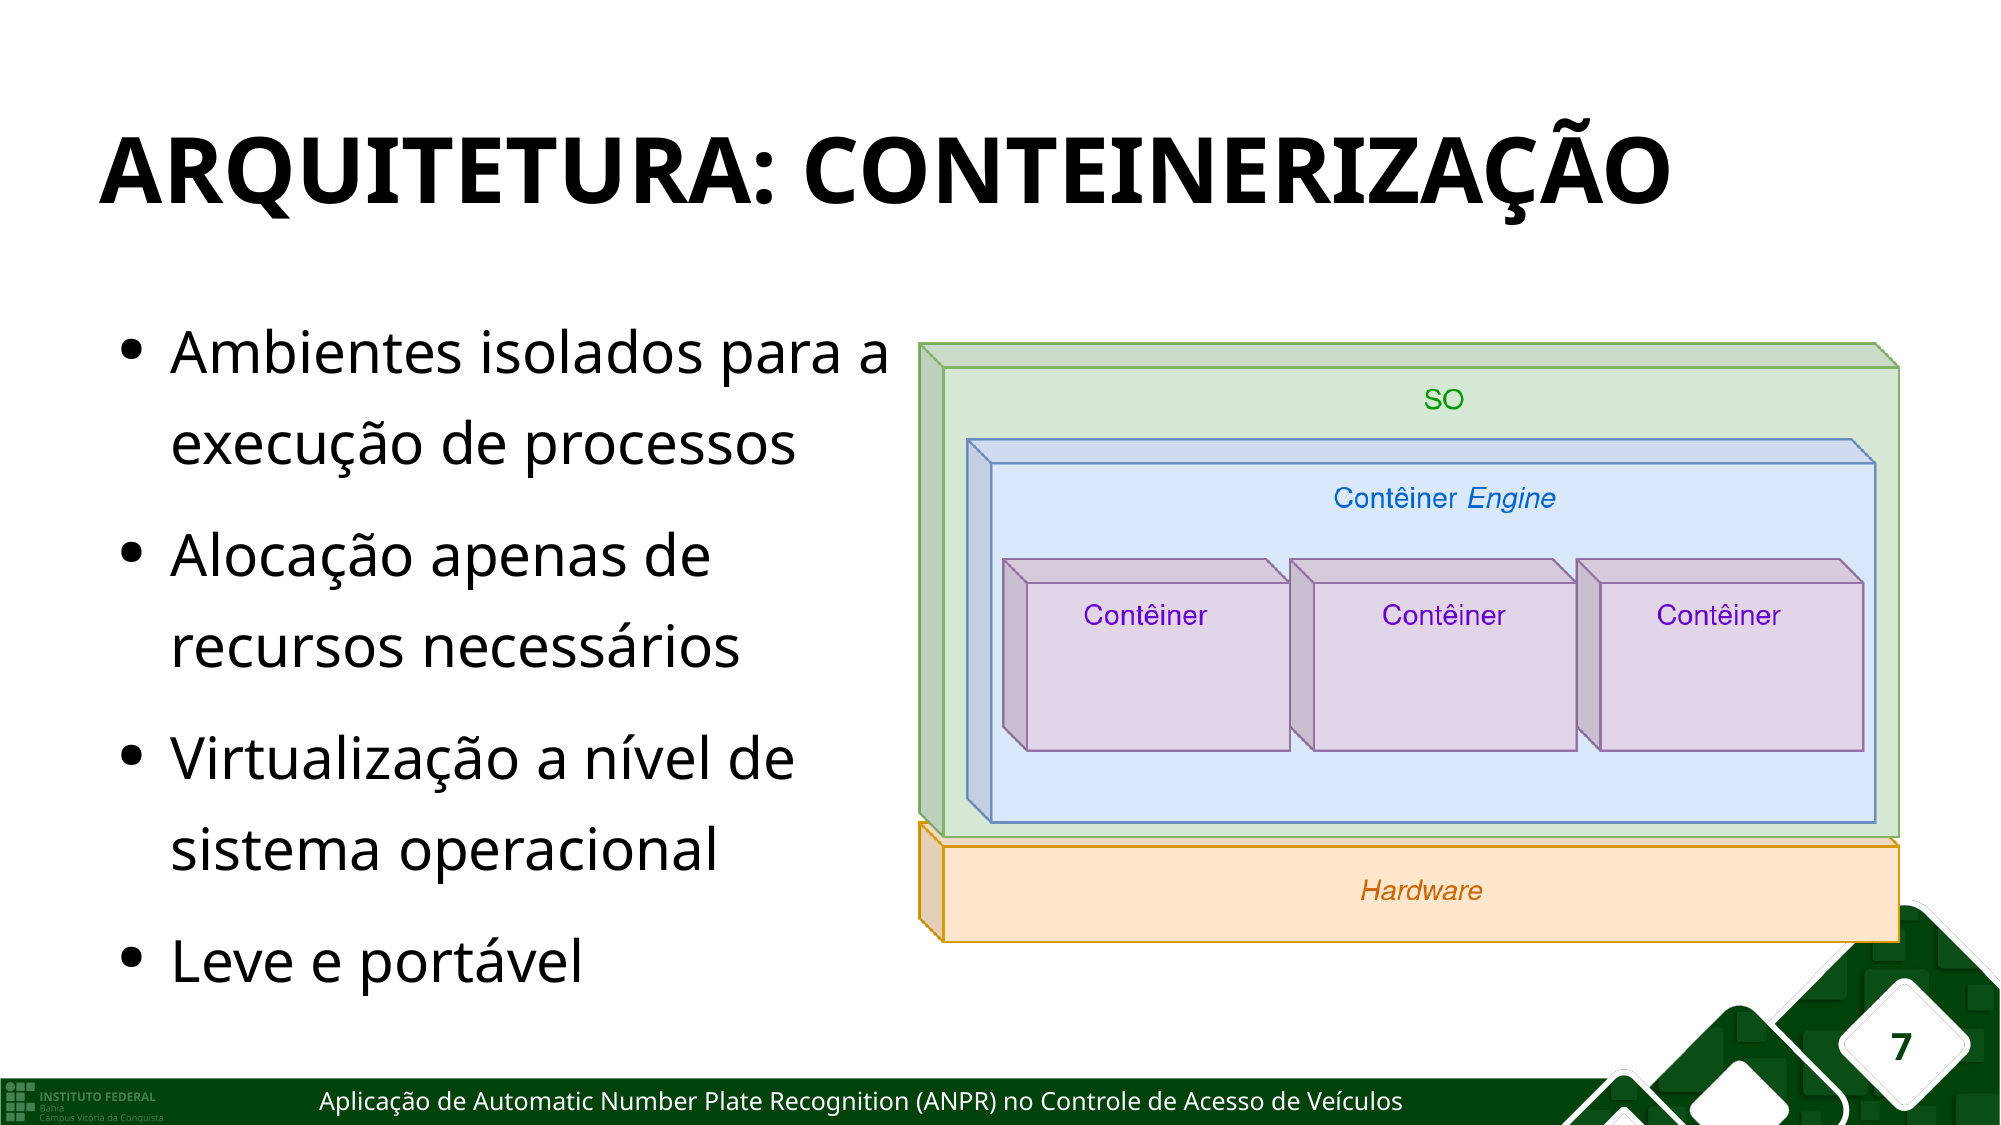

# ARQUITETURA: CONTEINERIZAÇÃO
Ambientes isolados para a execução de processos
Alocação apenas de recursos necessários
Virtualização a nível de sistema operacional
Leve e portável